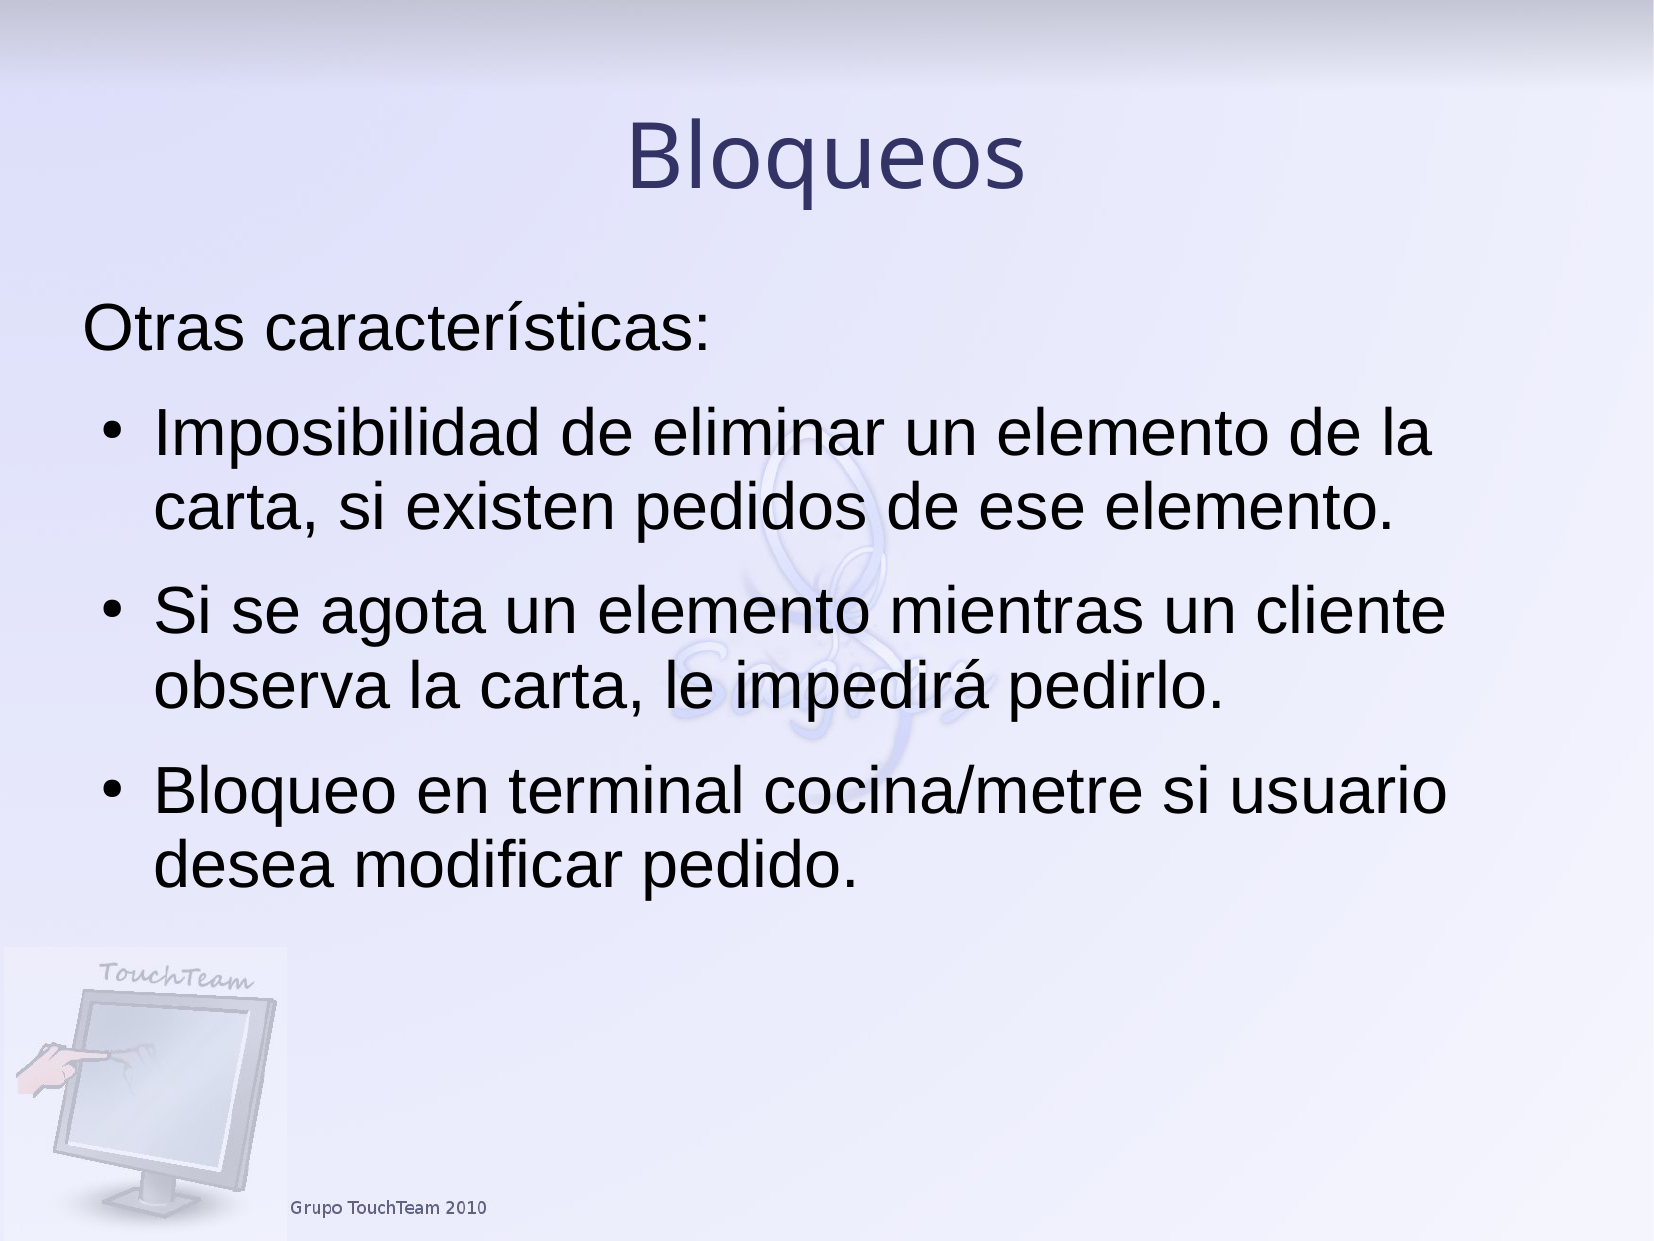

# Bloqueos
Otras características:
Imposibilidad de eliminar un elemento de la carta, si existen pedidos de ese elemento.
Si se agota un elemento mientras un cliente observa la carta, le impedirá pedirlo.
Bloqueo en terminal cocina/metre si usuario desea modificar pedido.